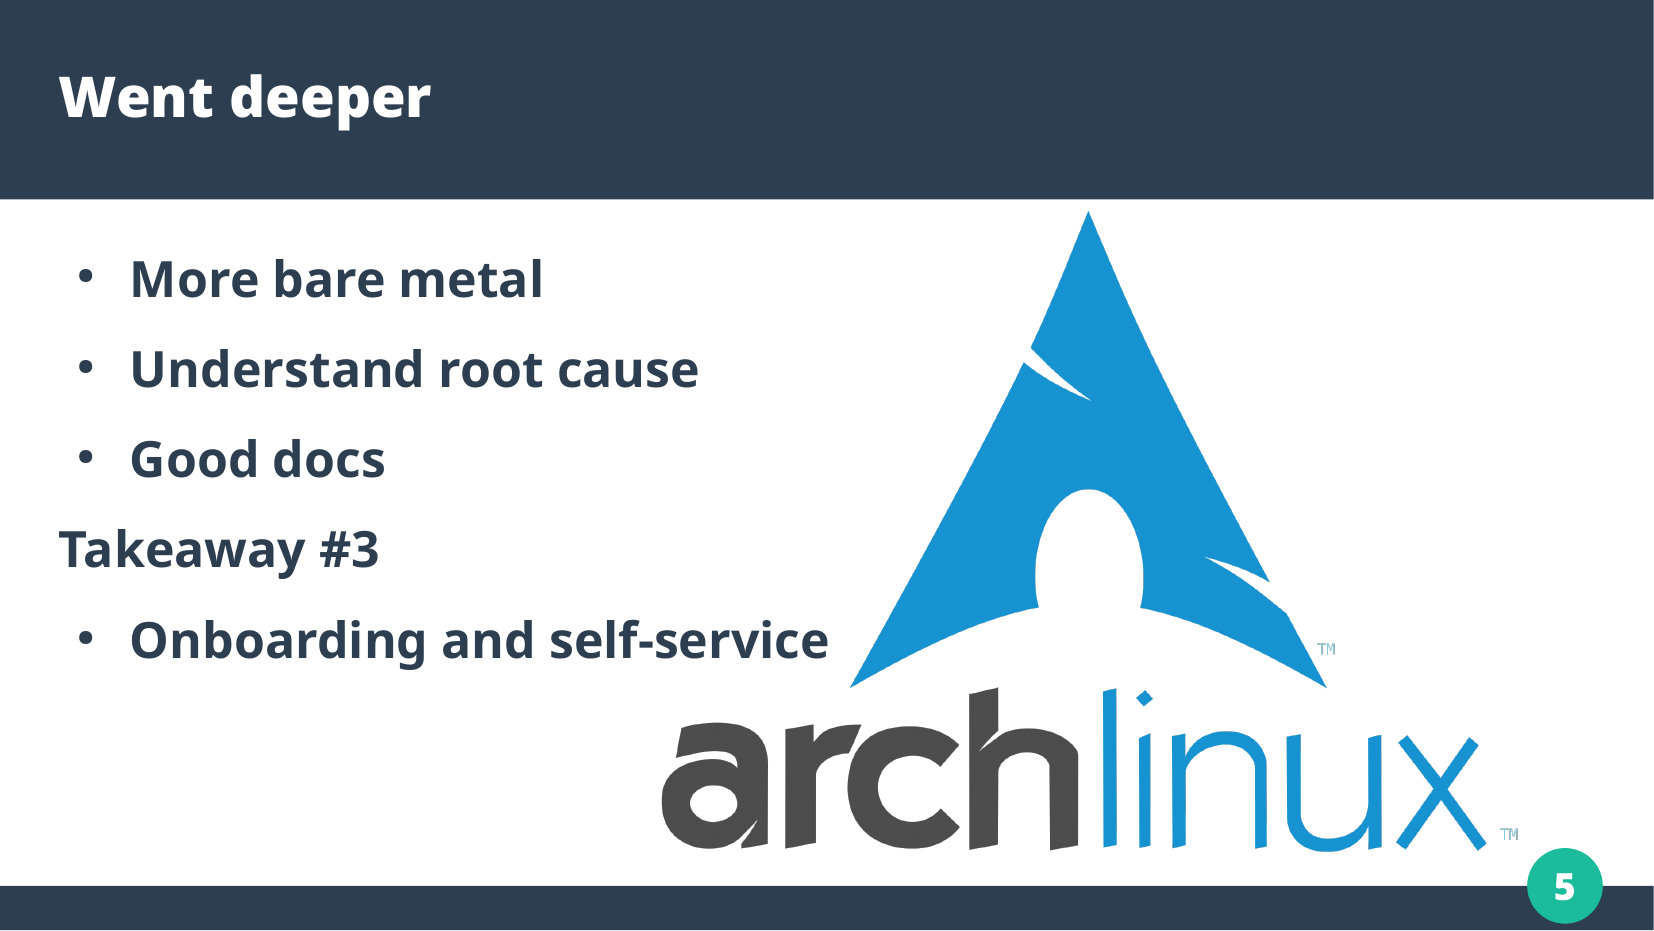

# Went deeper
More bare metal
Understand root cause
Good docs
Takeaway #3
Onboarding and self-service